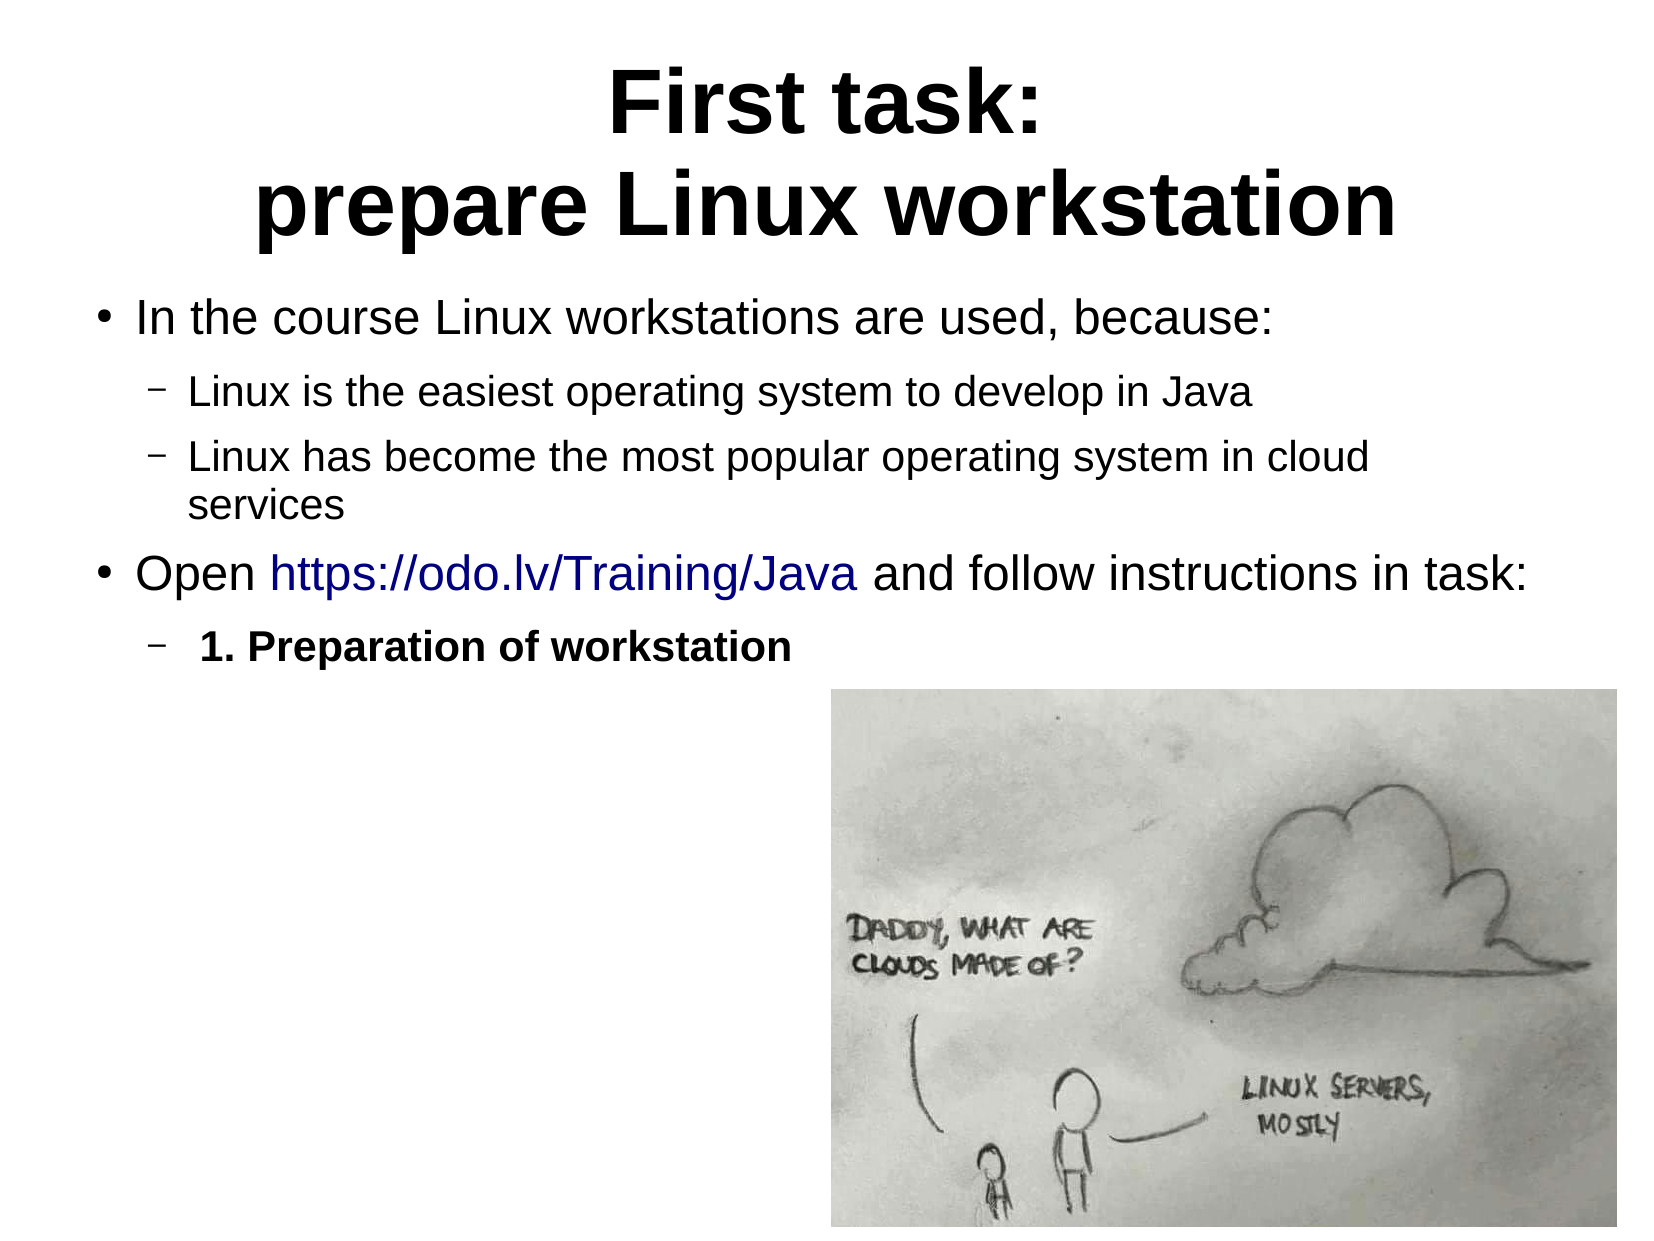

# First task: prepare Linux workstation
In the course Linux workstations are used, because:
Linux is the easiest operating system to develop in Java
Linux has become the most popular operating system in cloud services
Open https://odo.lv/Training/Java and follow instructions in task:
 1. Preparation of workstation